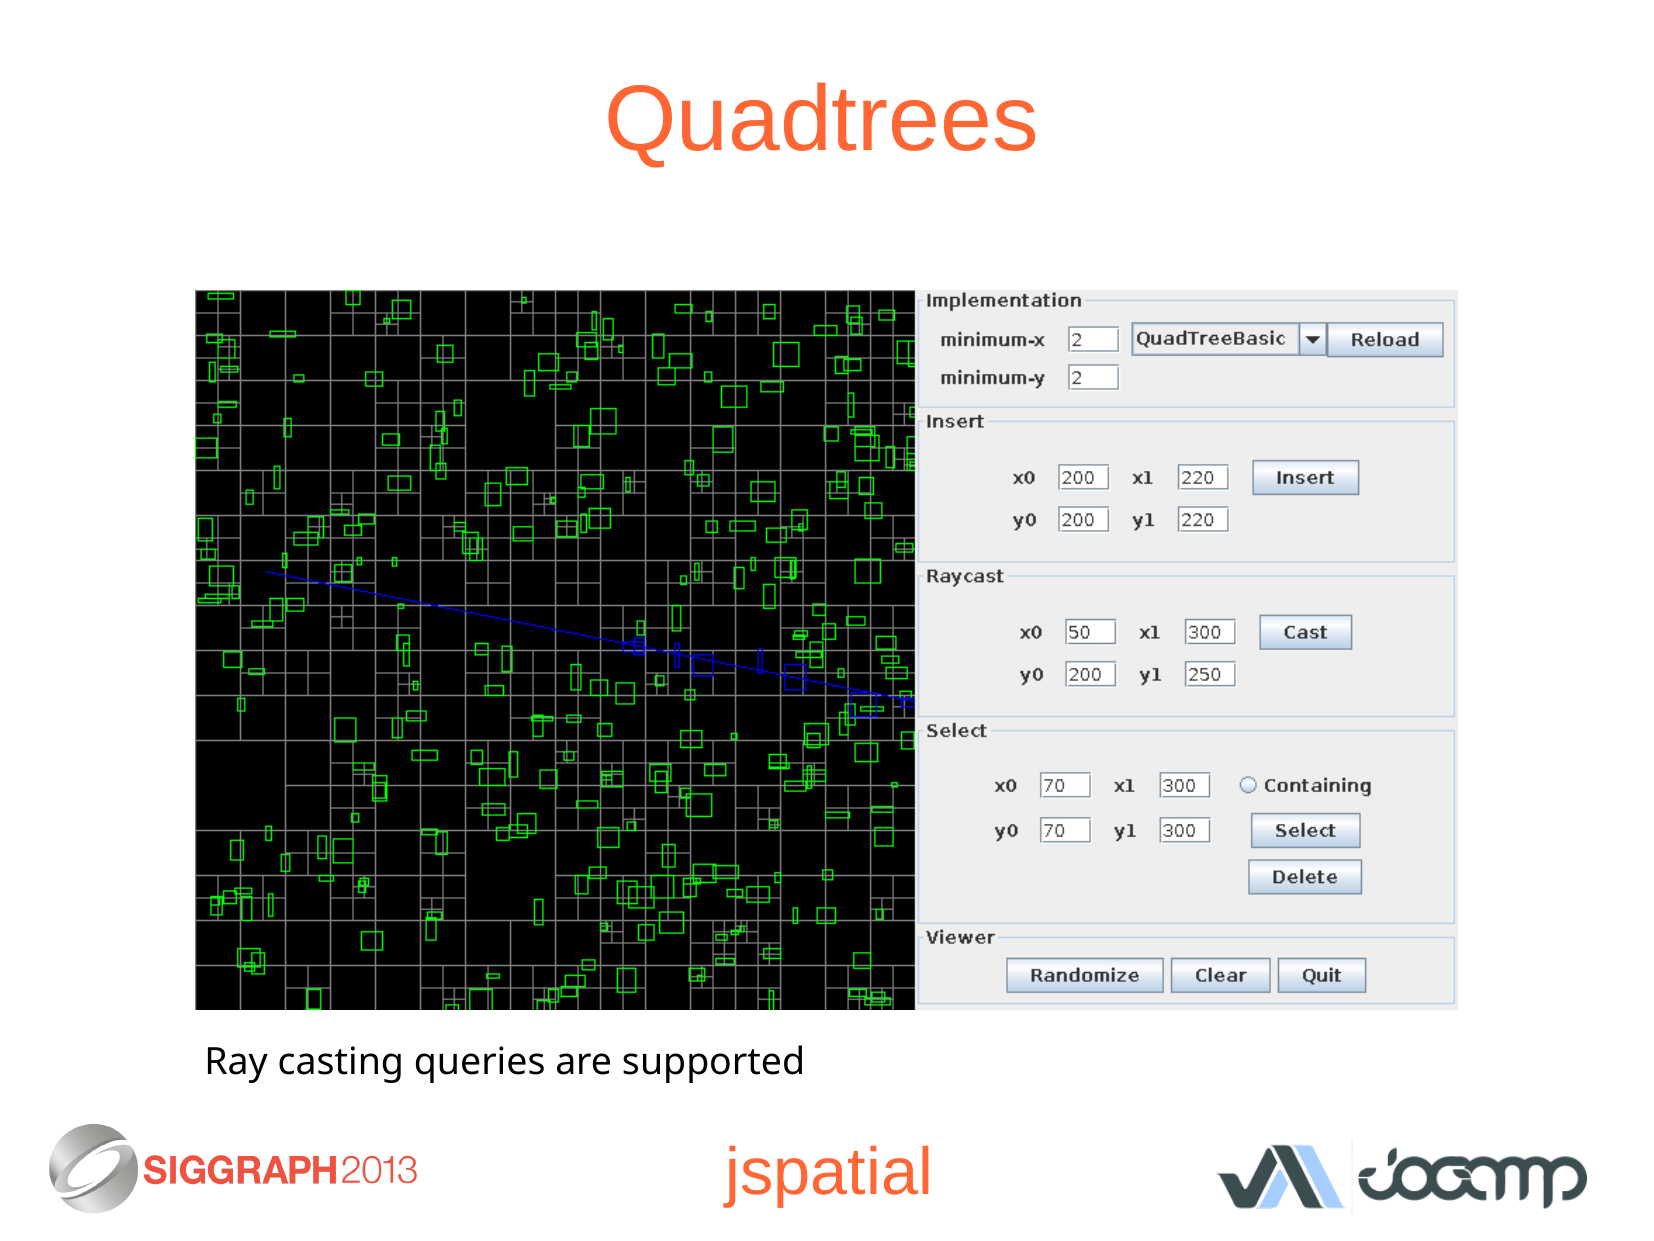

# Quadtrees
Ray casting queries are supported
jspatial